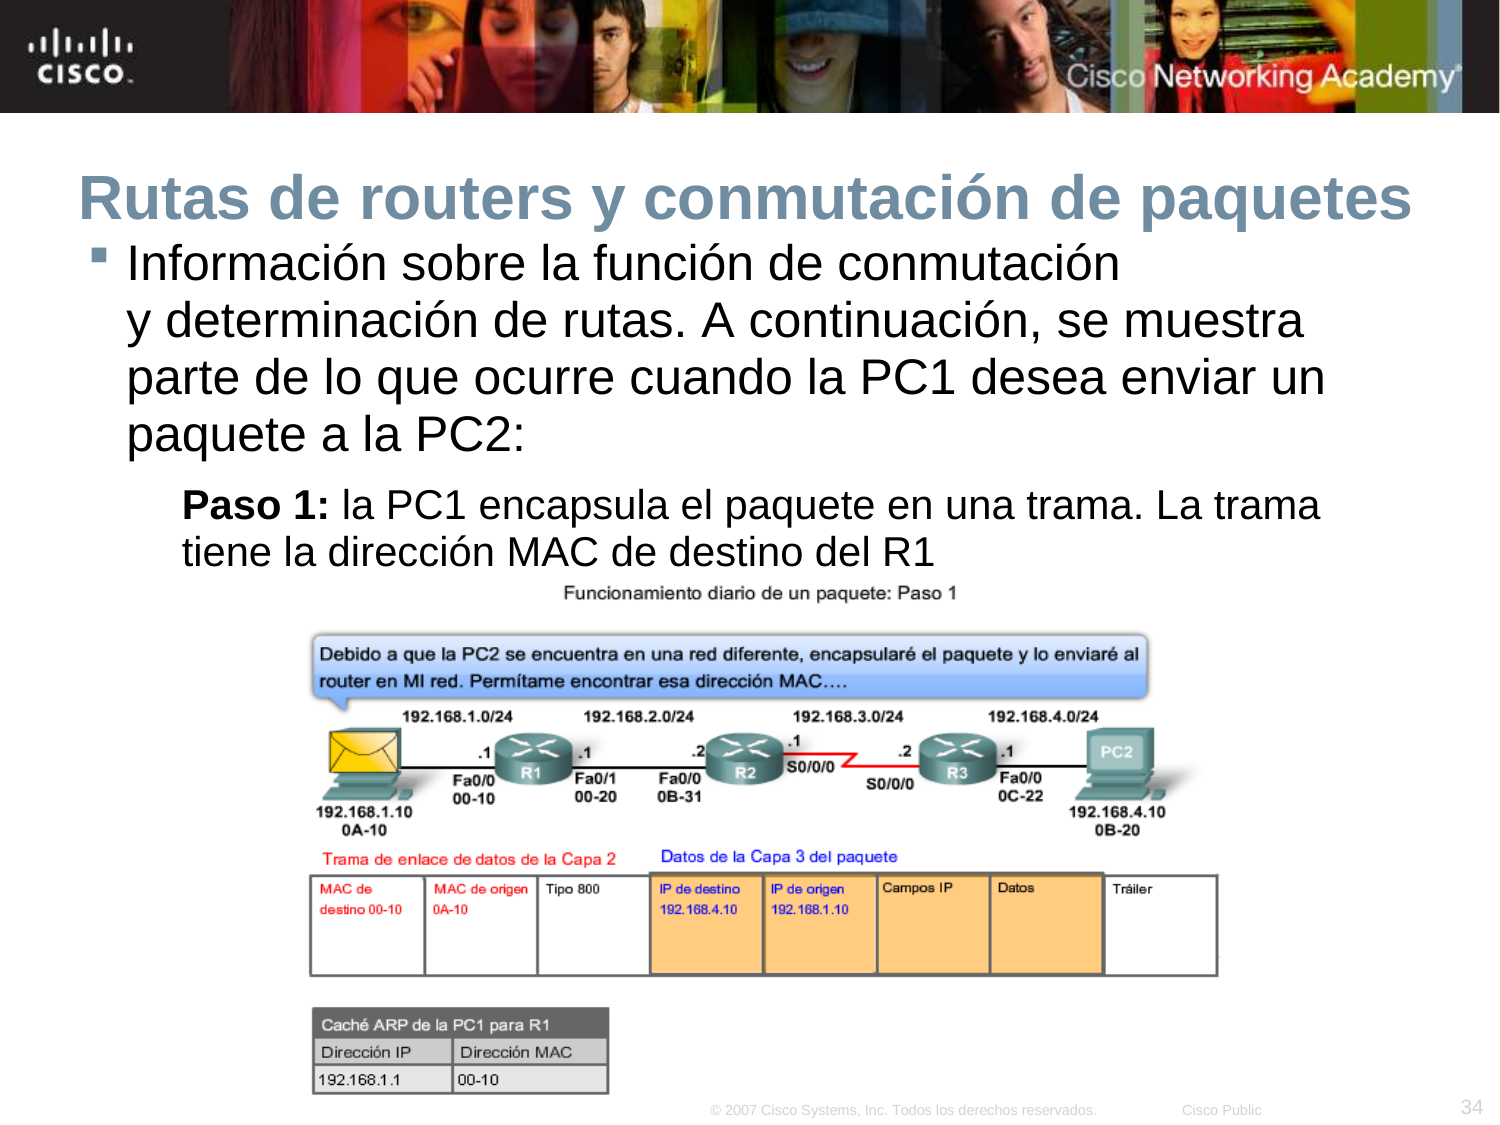

# Rutas de routers y conmutación de paquetes
Información sobre la función de conmutación
y determinación de rutas. A continuación, se muestra parte de lo que ocurre cuando la PC1 desea enviar un paquete a la PC2:
Paso 1: la PC1 encapsula el paquete en una trama. La trama tiene la dirección MAC de destino del R1